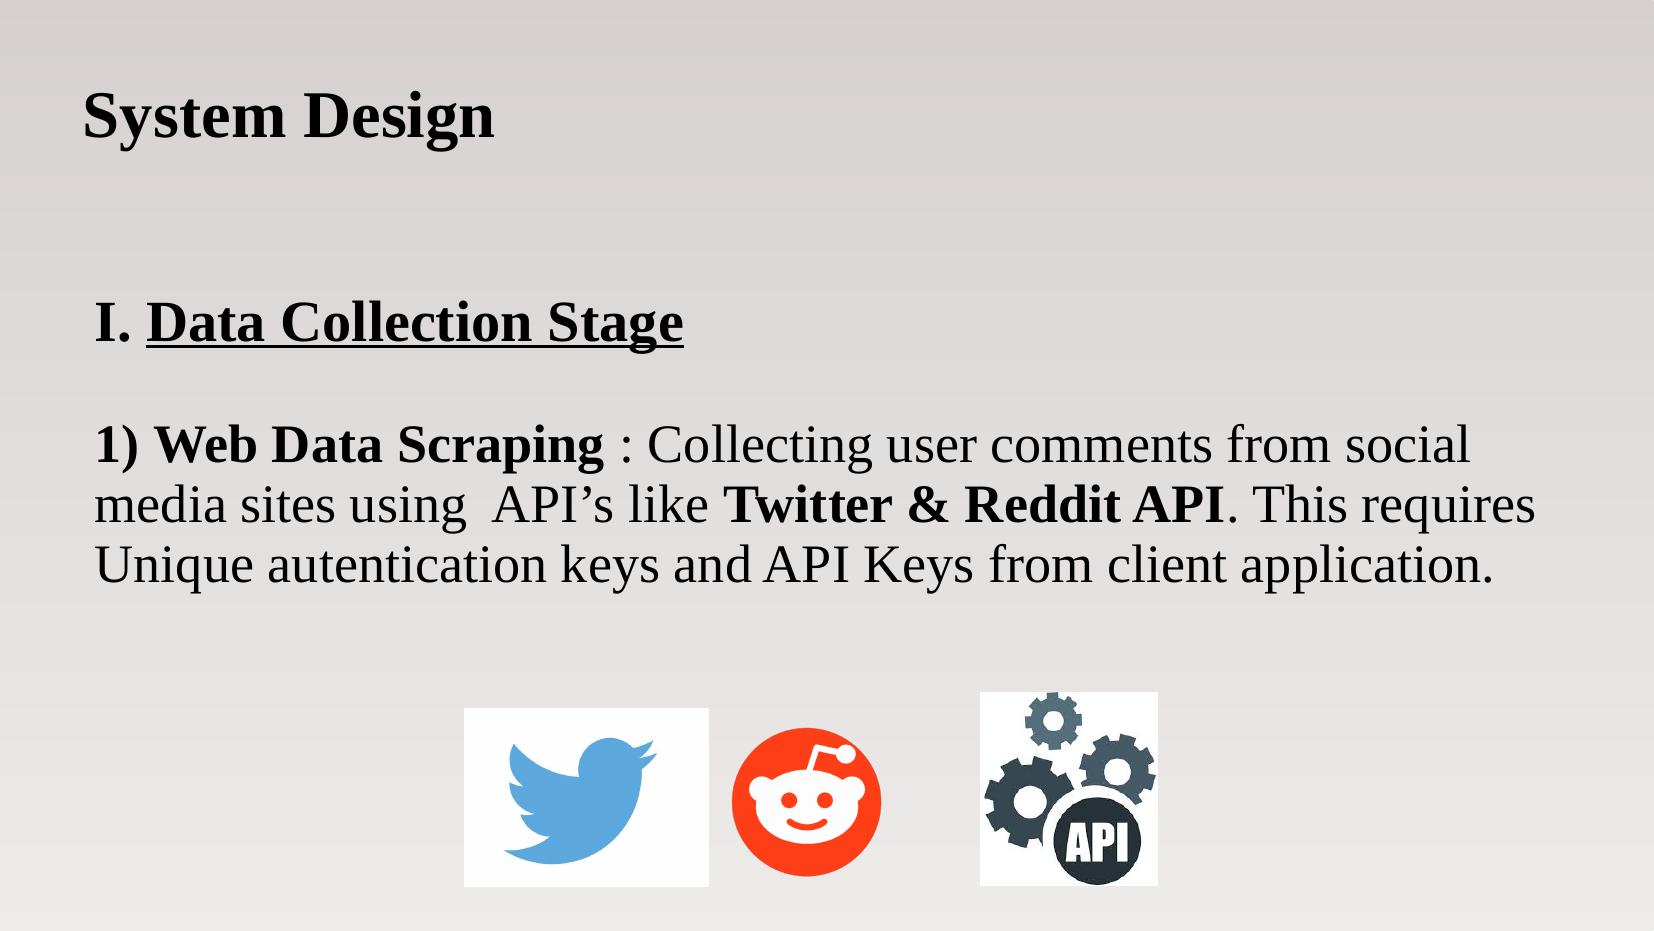

Data Collection Stage
 Web Data Scraping : Collecting user comments from social
media sites using API’s like Twitter & Reddit API. This requires
Unique autentication keys and API Keys from client application.
# System Design